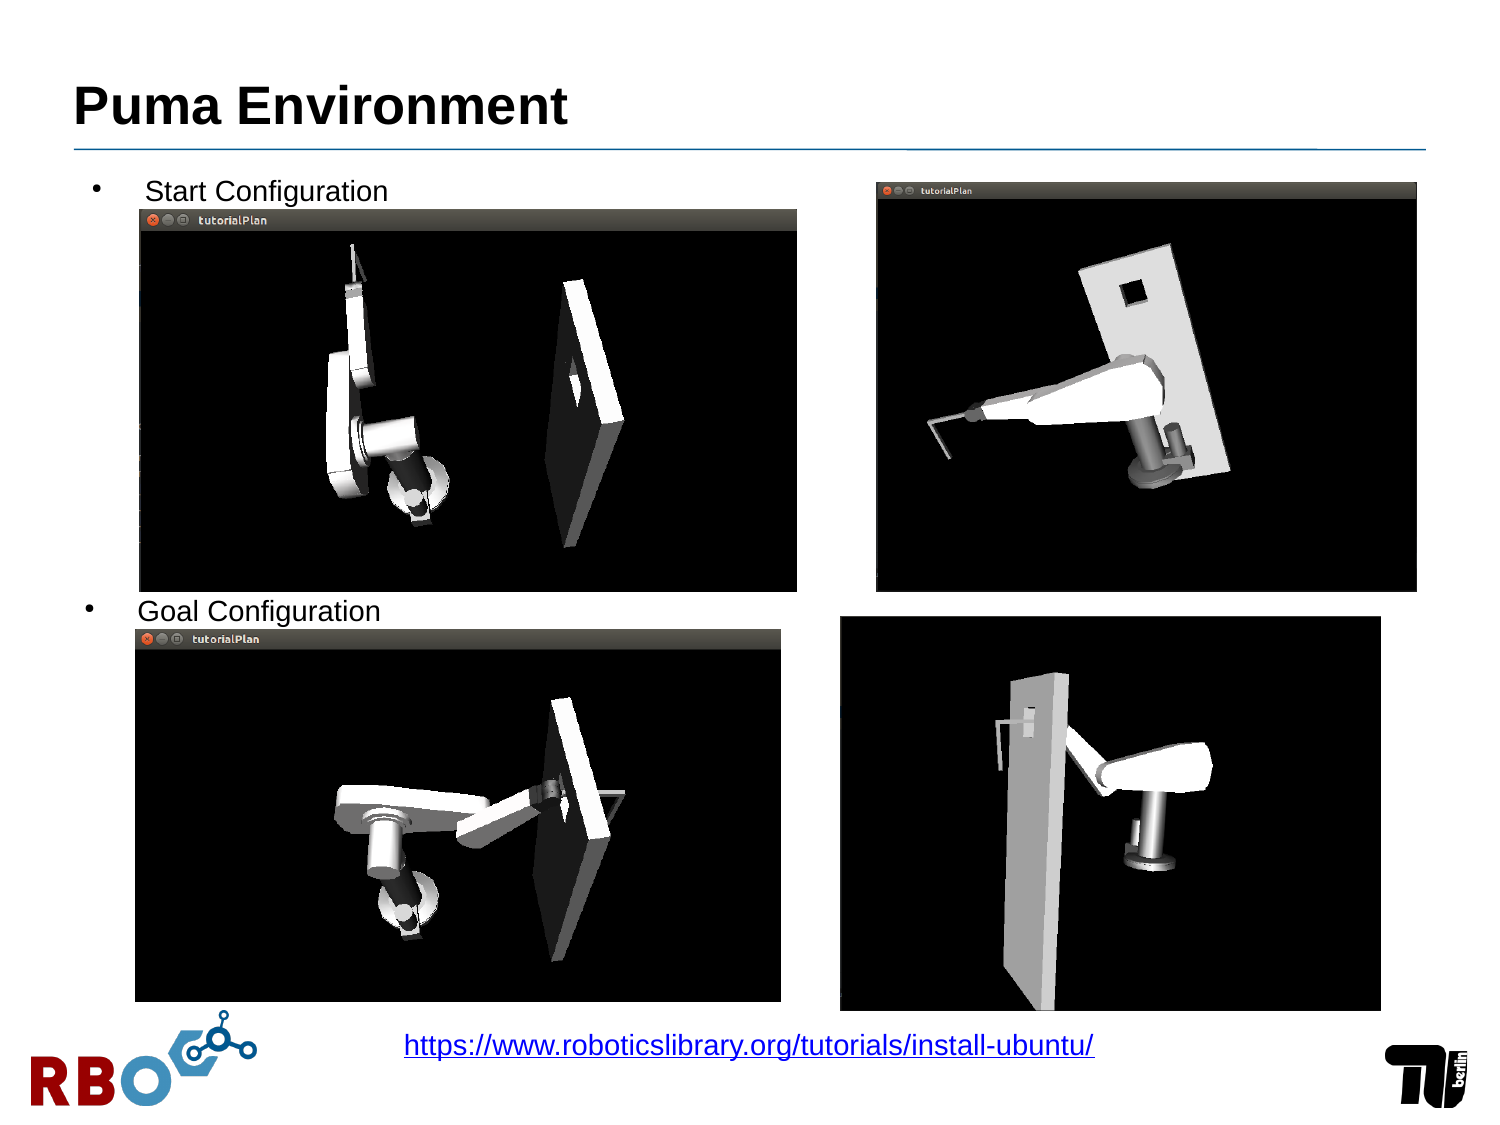

# Puma Environment
Start Configuration
Goal Configuration
https://www.roboticslibrary.org/tutorials/install-ubuntu/